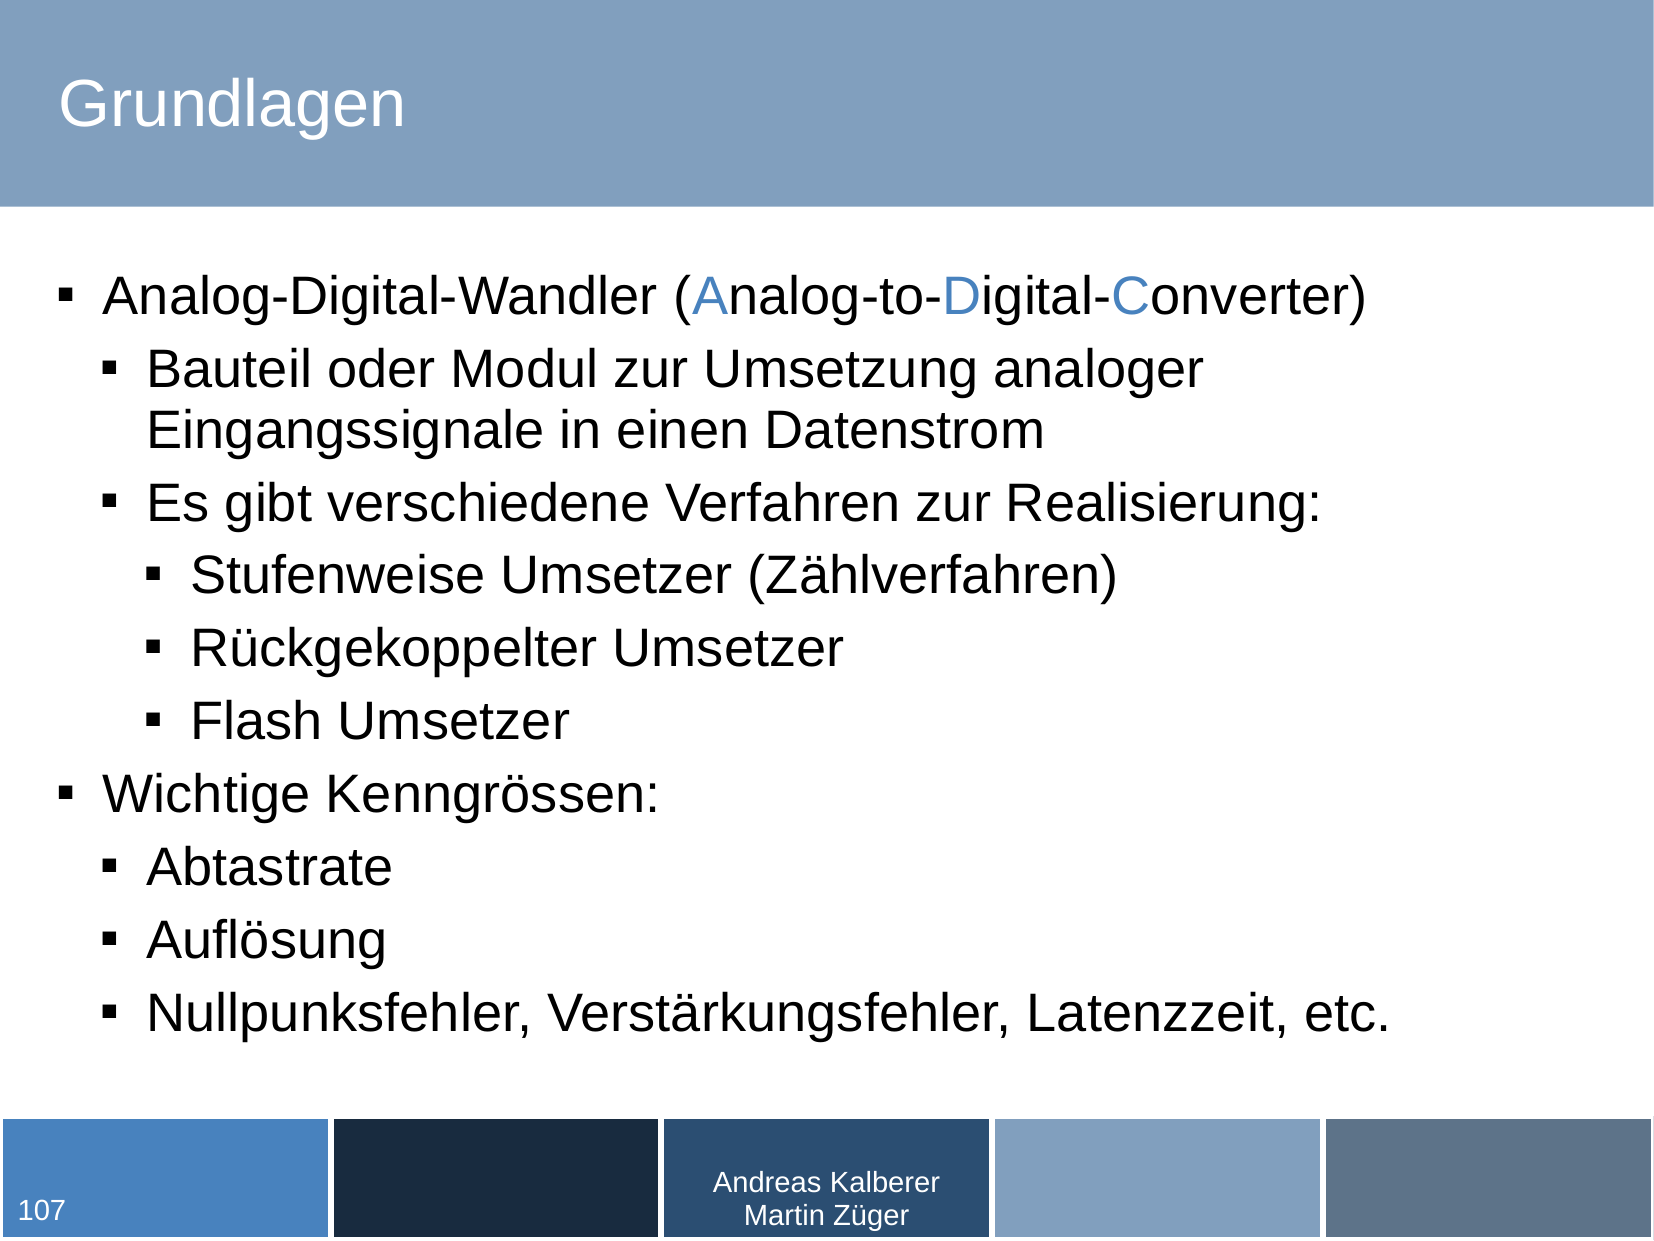

# Grundlagen
Analog-Digital-Wandler (Analog-to-Digital-Converter)
Bauteil oder Modul zur Umsetzung analoger Eingangssignale in einen Datenstrom
Es gibt verschiedene Verfahren zur Realisierung:
Stufenweise Umsetzer (Zählverfahren)
Rückgekoppelter Umsetzer
Flash Umsetzer
Wichtige Kenngrössen:
Abtastrate
Auflösung
Nullpunksfehler, Verstärkungsfehler, Latenzzeit, etc.
LibreOffice Productivity Suite
107